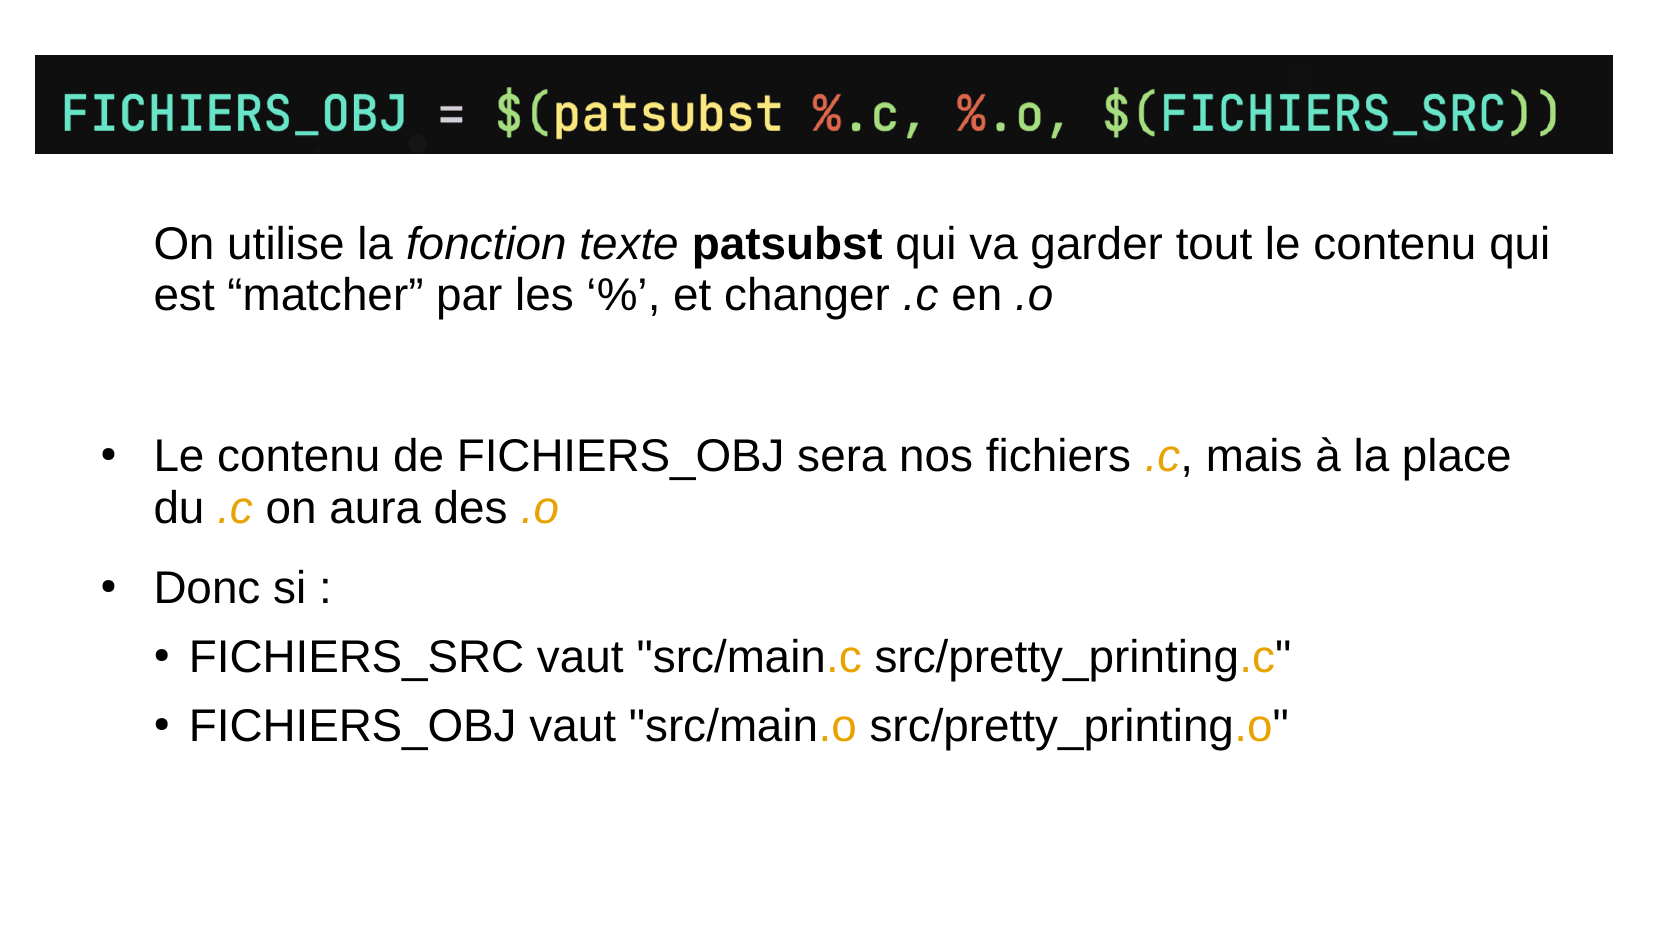

# On utilise la fonction texte patsubst qui va garder tout le contenu qui est “matcher” par les ‘%’, et changer .c en .o
Le contenu de FICHIERS_OBJ sera nos fichiers .c, mais à la place du .c on aura des .o
Donc si :
FICHIERS_SRC vaut "src/main.c src/pretty_printing.c"
FICHIERS_OBJ vaut "src/main.o src/pretty_printing.o"